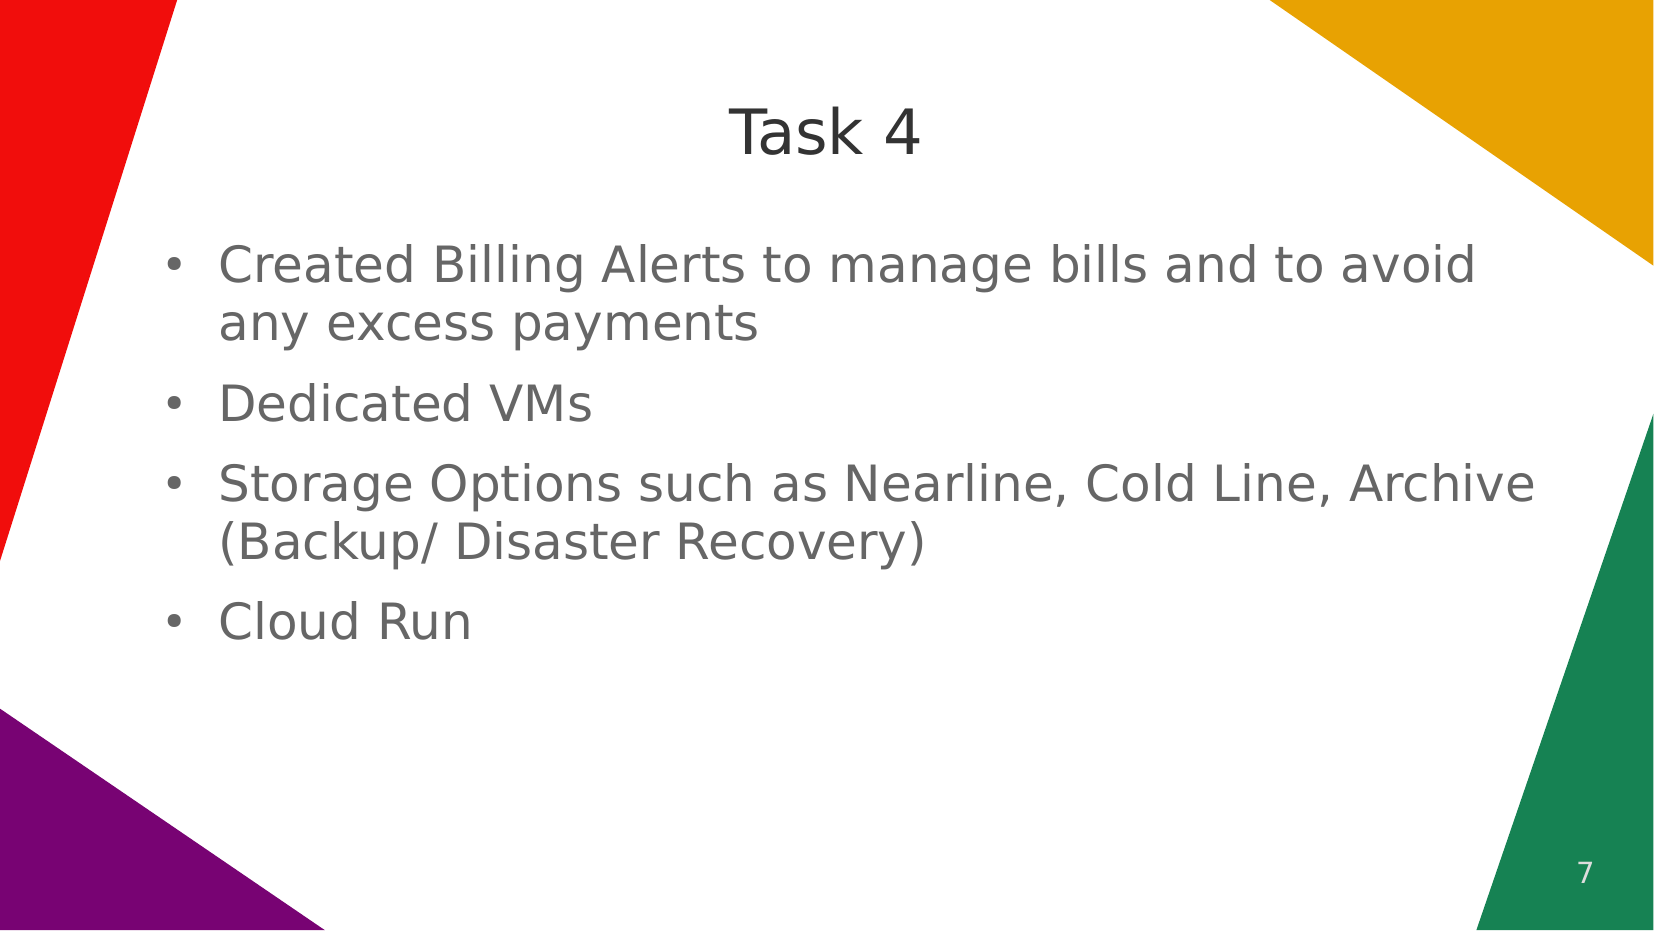

# Task 4
Created Billing Alerts to manage bills and to avoid any excess payments
Dedicated VMs
Storage Options such as Nearline, Cold Line, Archive (Backup/ Disaster Recovery)
Cloud Run
7